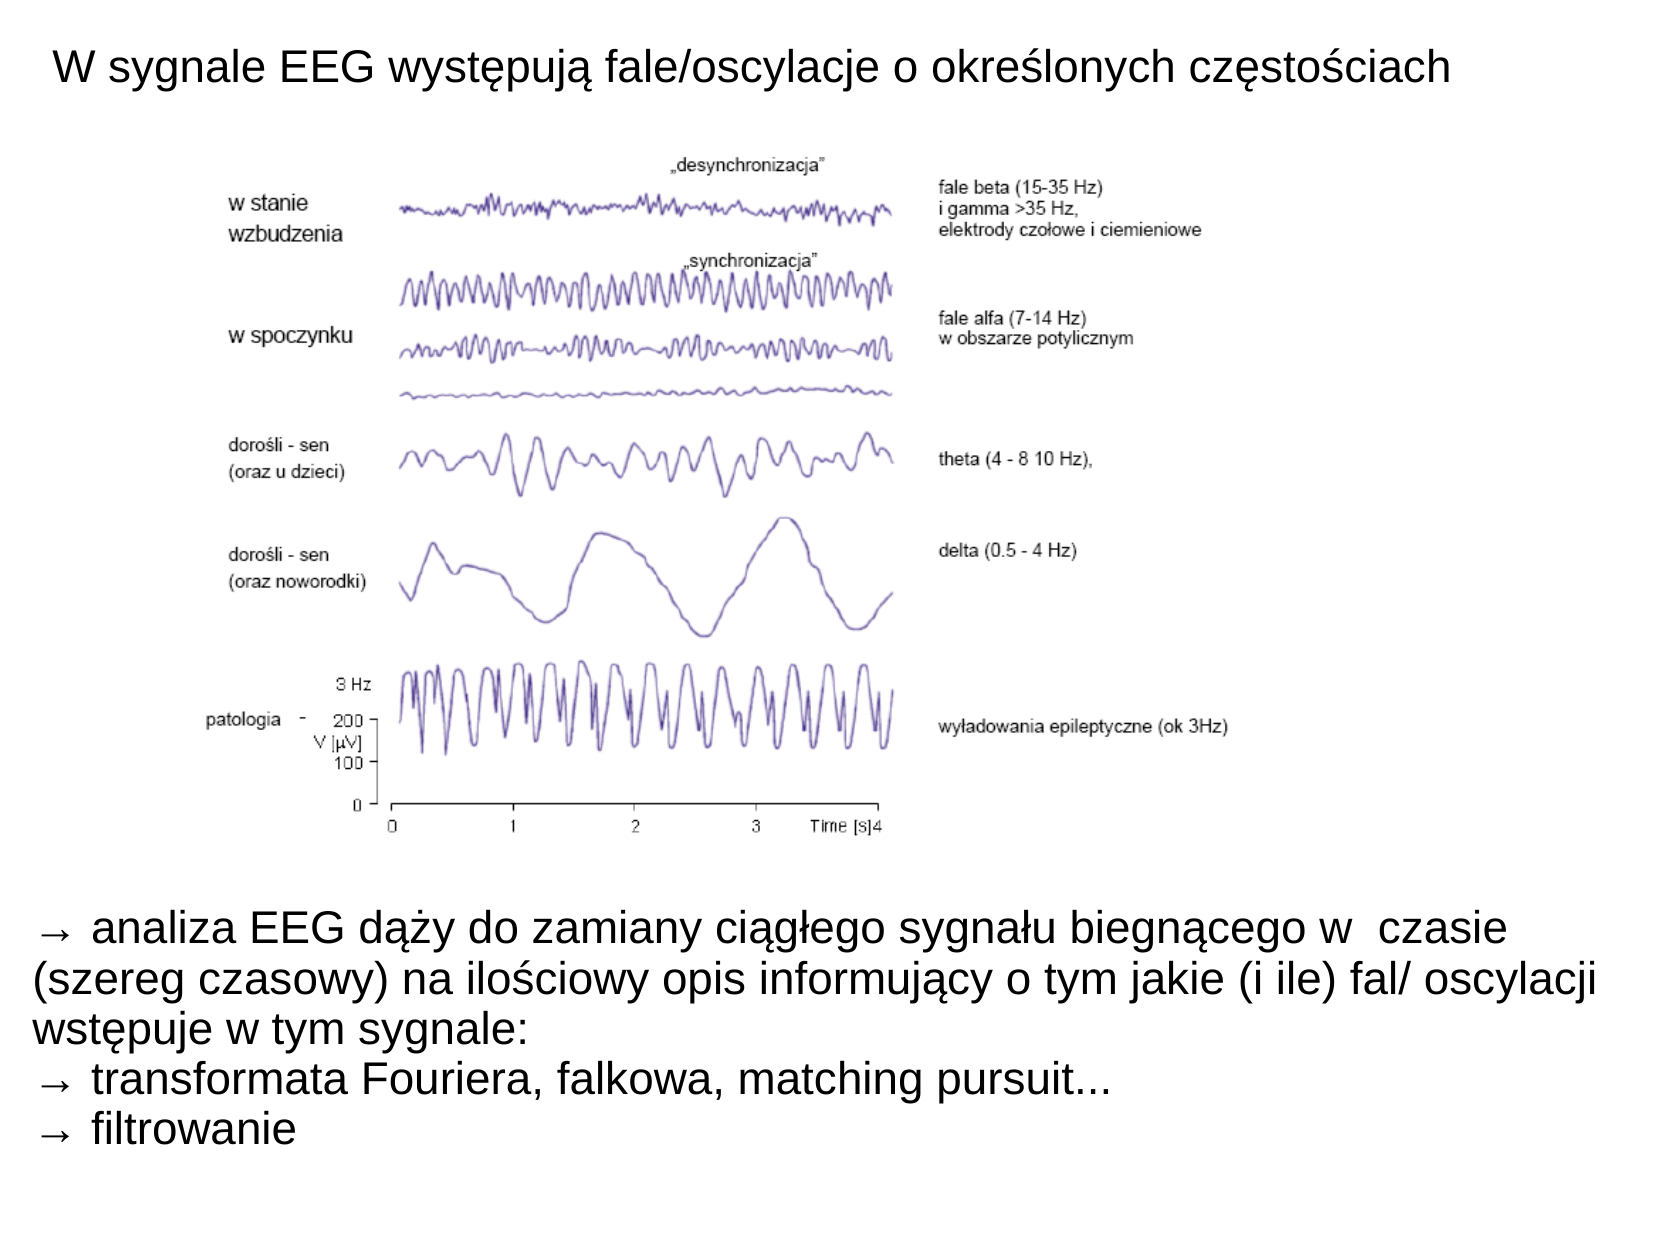

W sygnale EEG występują fale/oscylacje o określonych częstościach
→ analiza EEG dąży do zamiany ciągłego sygnału biegnącego w czasie (szereg czasowy) na ilościowy opis informujący o tym jakie (i ile) fal/ oscylacji wstępuje w tym sygnale:
→ transformata Fouriera, falkowa, matching pursuit...
→ filtrowanie